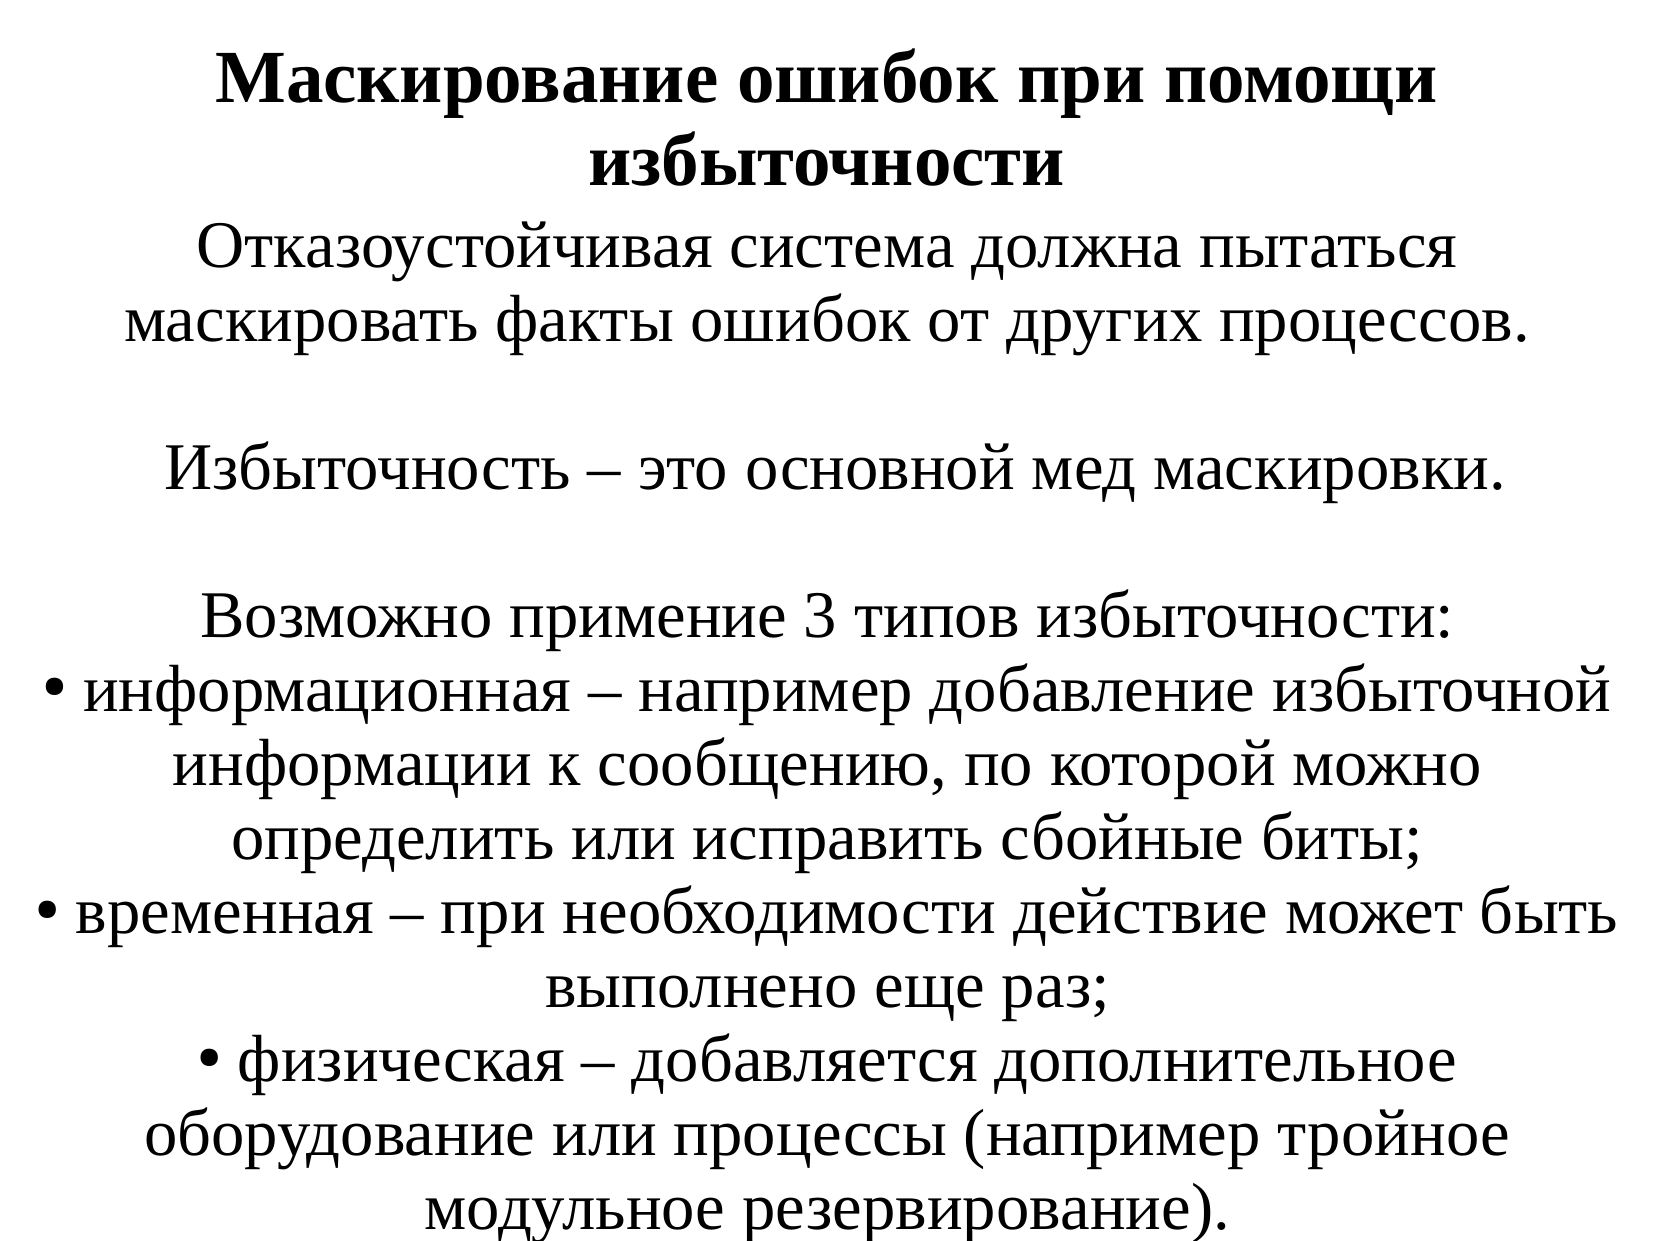

# Маскирование ошибок при помощи избыточности
Отказоустойчивая система должна пытаться маскировать факты ошибок от других процессов.
 Избыточность – это основной мед маскировки.
Возможно примение 3 типов избыточности:
 информационная – например добавление избыточной информации к сообщению, по которой можно определить или исправить сбойные биты;
 временная – при необходимости действие может быть выполнено еще раз;
 физическая – добавляется дополнительное оборудование или процессы (например тройное модульное резервирование).